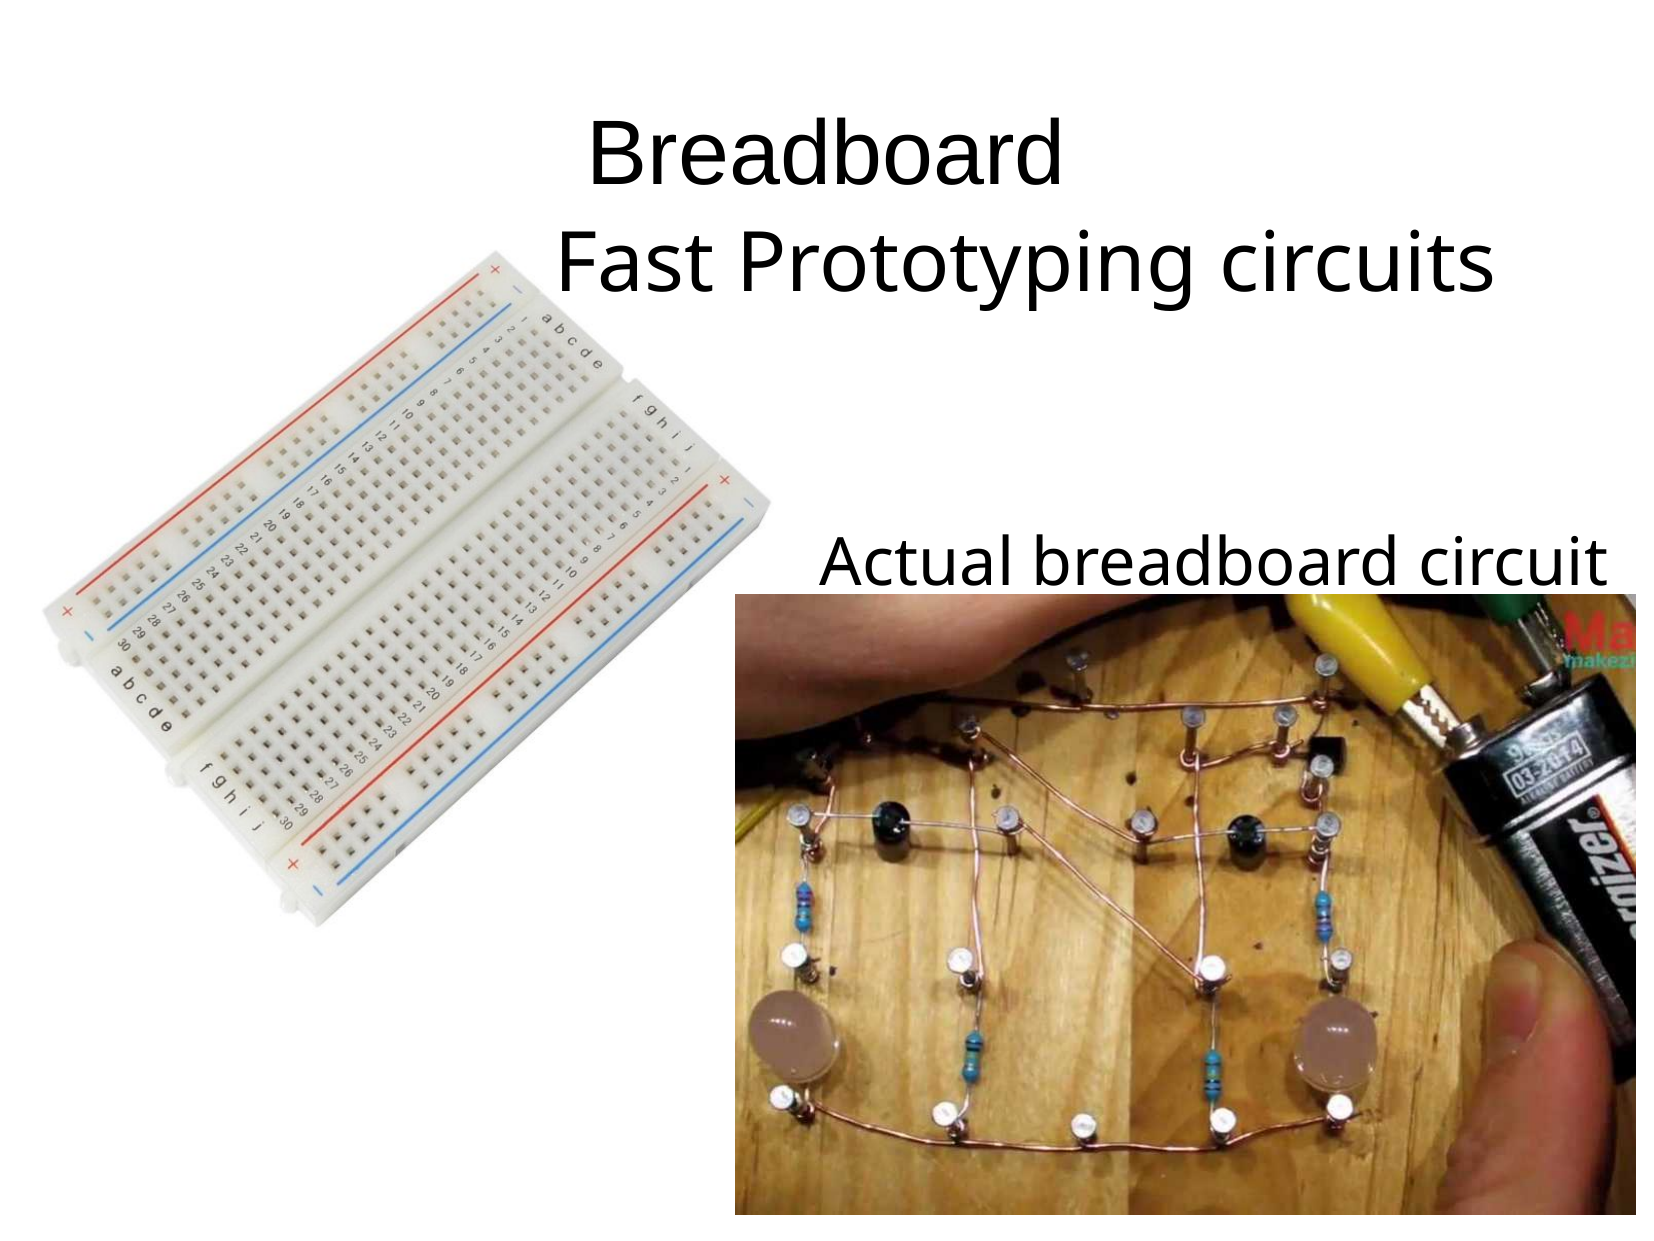

# Breadboard
Fast Prototyping circuits
Actual breadboard circuit